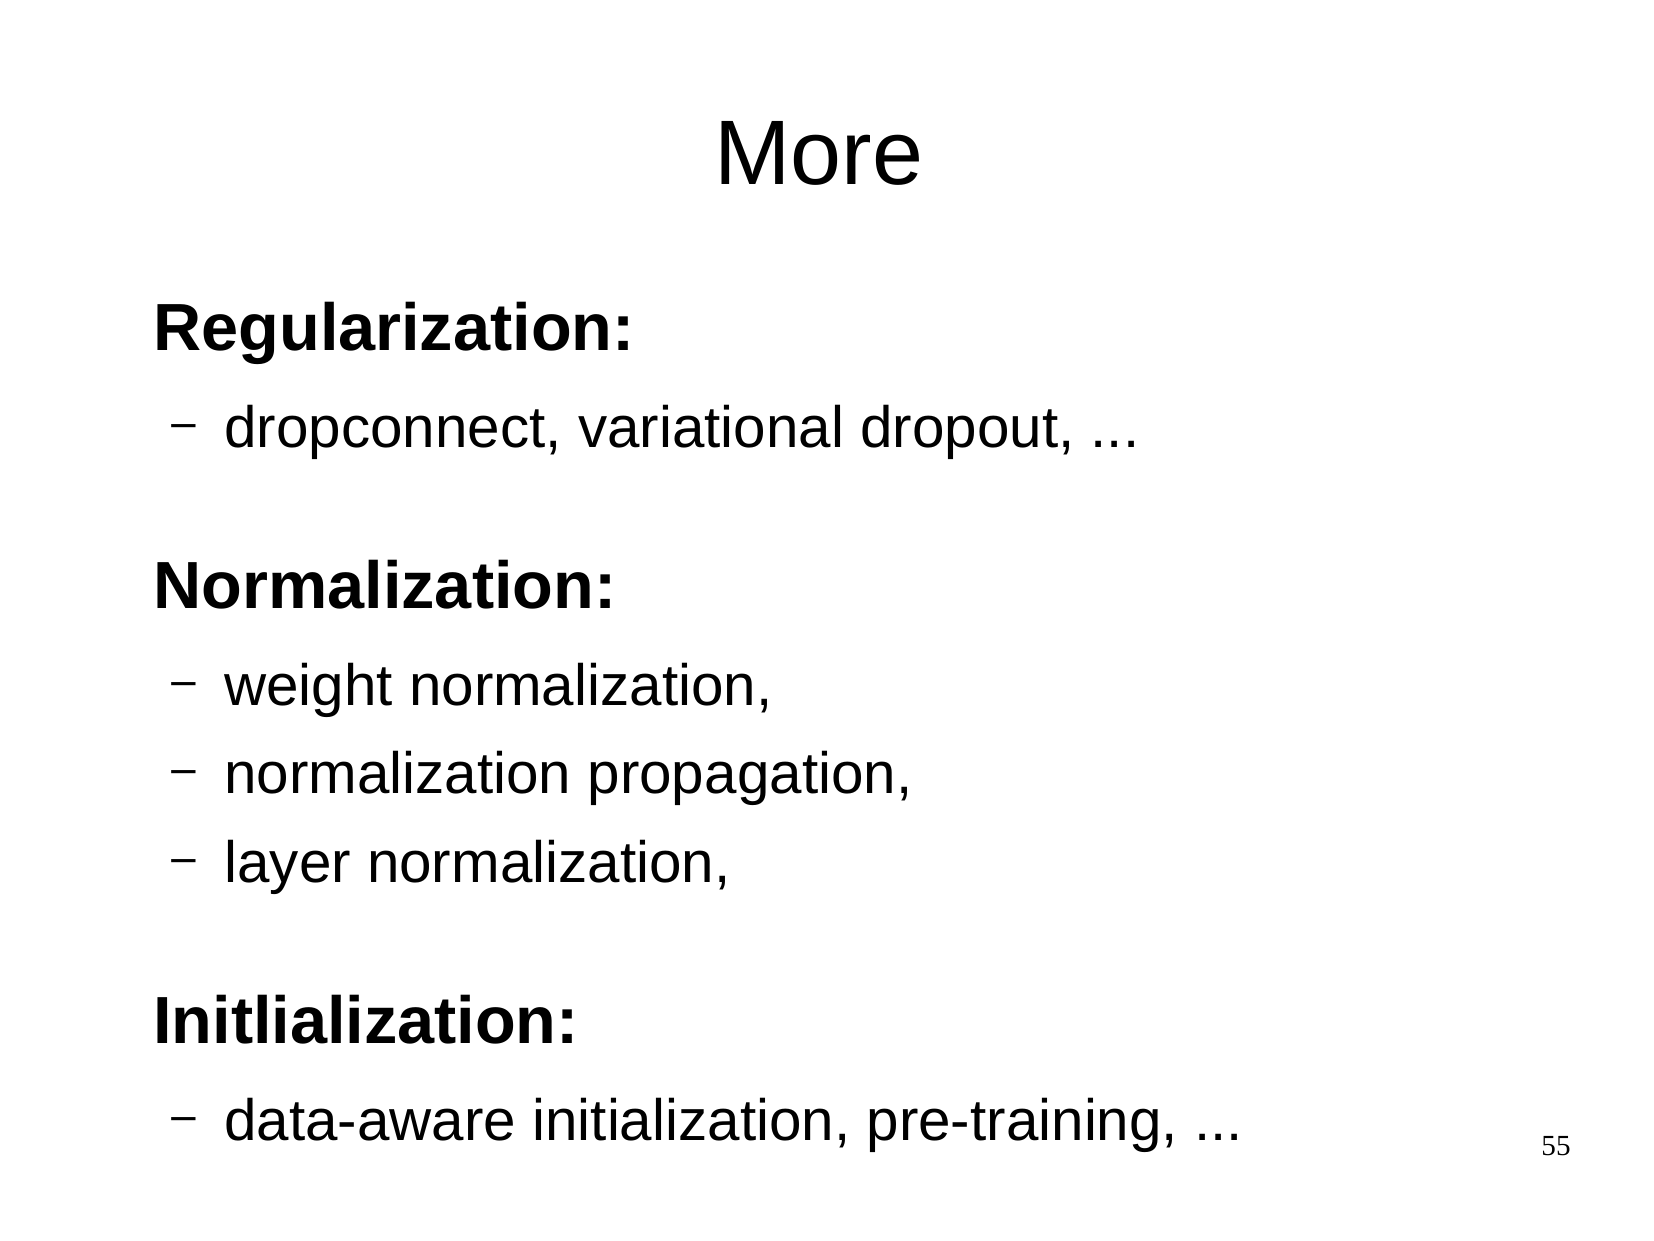

# More
Regularization:
dropconnect, variational dropout, ...
Normalization:
weight normalization,
normalization propagation,
layer normalization,
Initlialization:
data-aware initialization, pre-training, ...
55